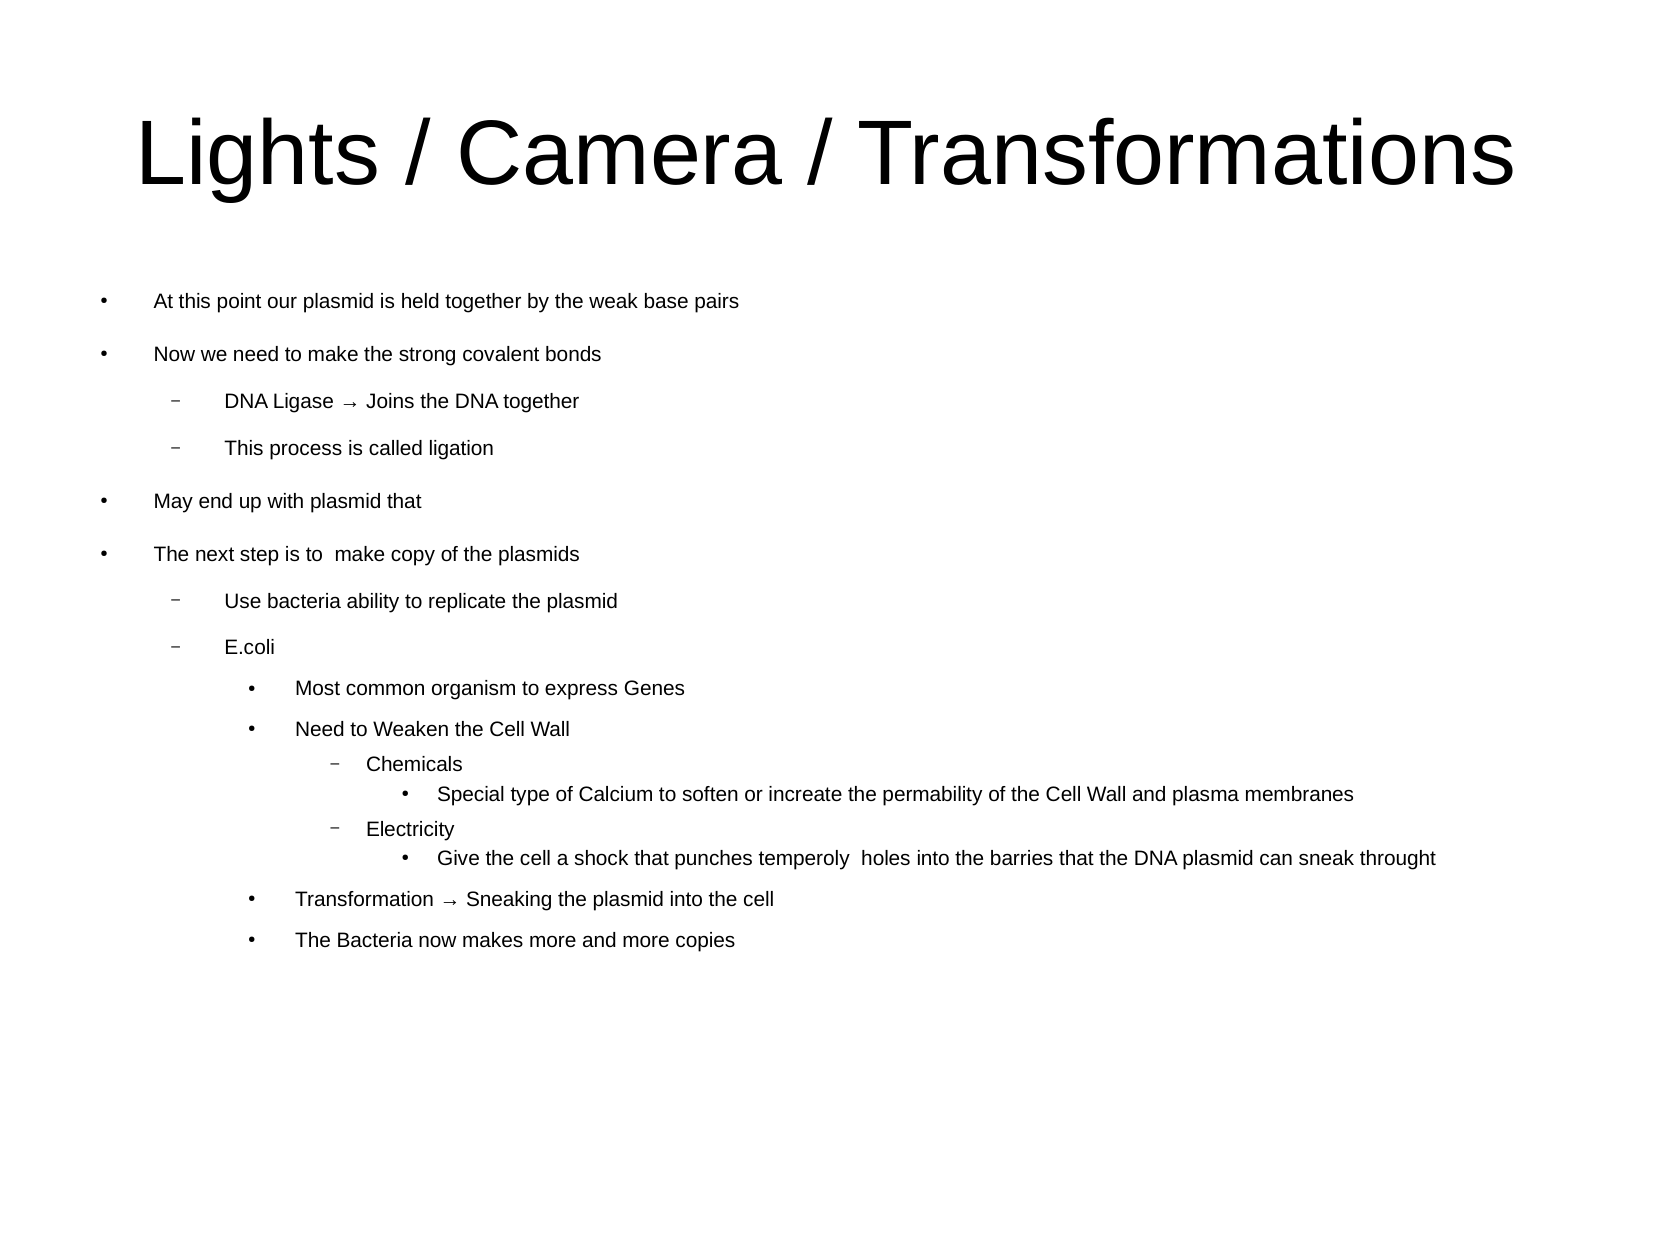

# Lights / Camera / Transformations
At this point our plasmid is held together by the weak base pairs
Now we need to make the strong covalent bonds
DNA Ligase → Joins the DNA together
This process is called ligation
May end up with plasmid that
The next step is to make copy of the plasmids
Use bacteria ability to replicate the plasmid
E.coli
Most common organism to express Genes
Need to Weaken the Cell Wall
Chemicals
Special type of Calcium to soften or increate the permability of the Cell Wall and plasma membranes
Electricity
Give the cell a shock that punches temperoly holes into the barries that the DNA plasmid can sneak throught
Transformation → Sneaking the plasmid into the cell
The Bacteria now makes more and more copies